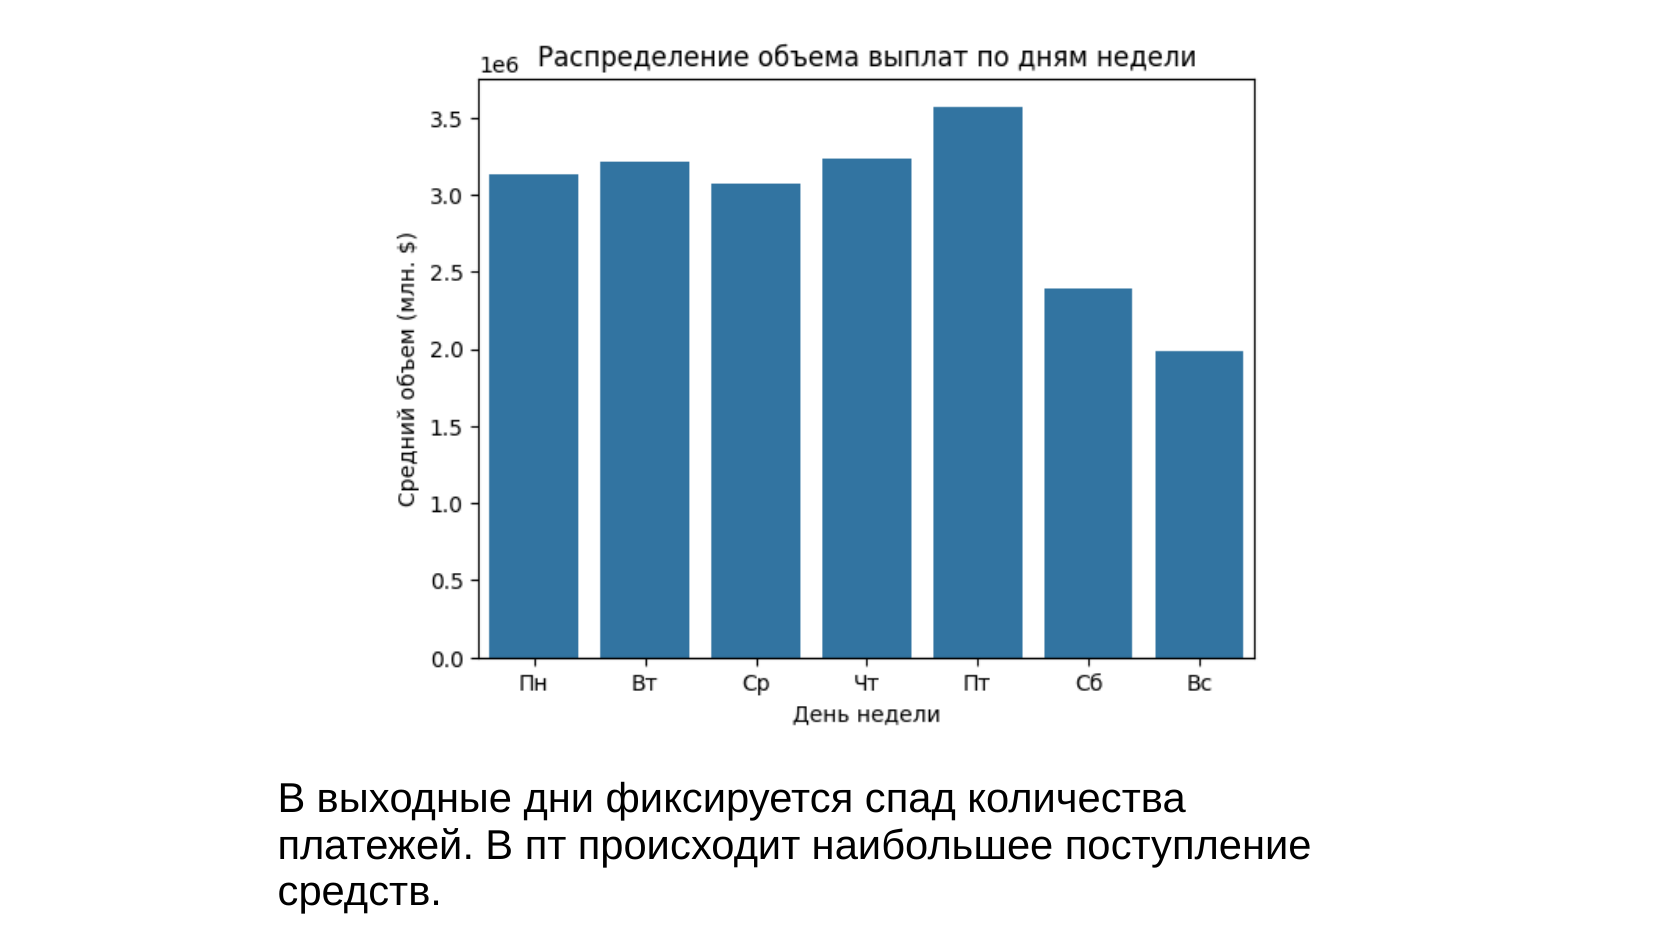

В выходные дни фиксируется спад количества платежей. В пт происходит наибольшее поступление средств.